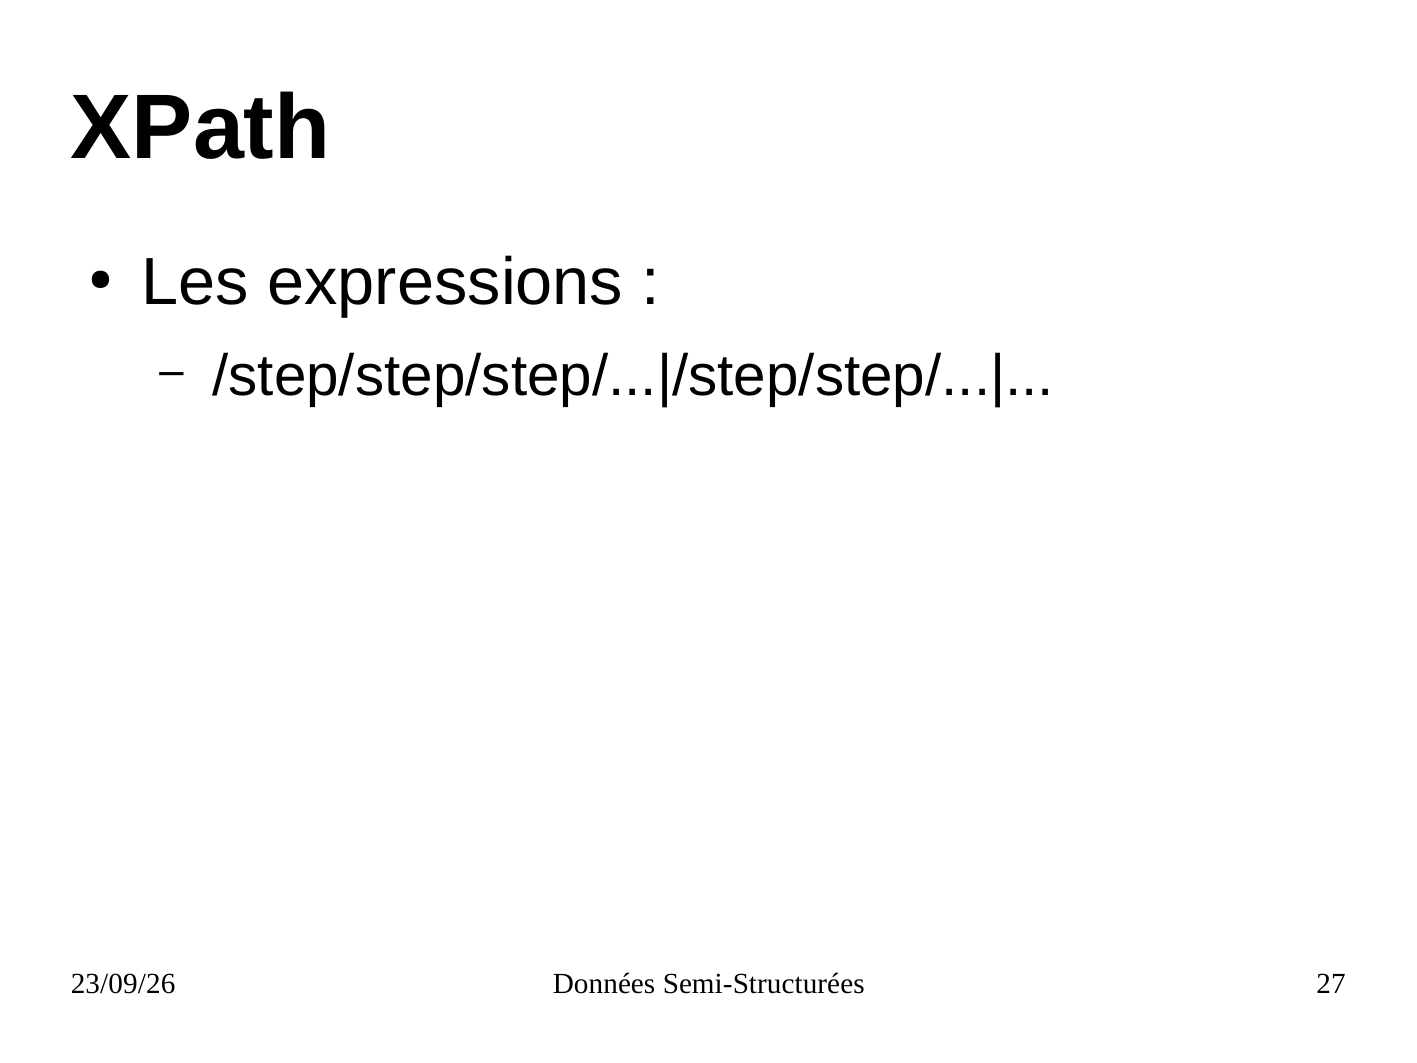

# XPath
Les expressions :
/step/step/step/...|/step/step/...|...
Données Semi-Structurées
27